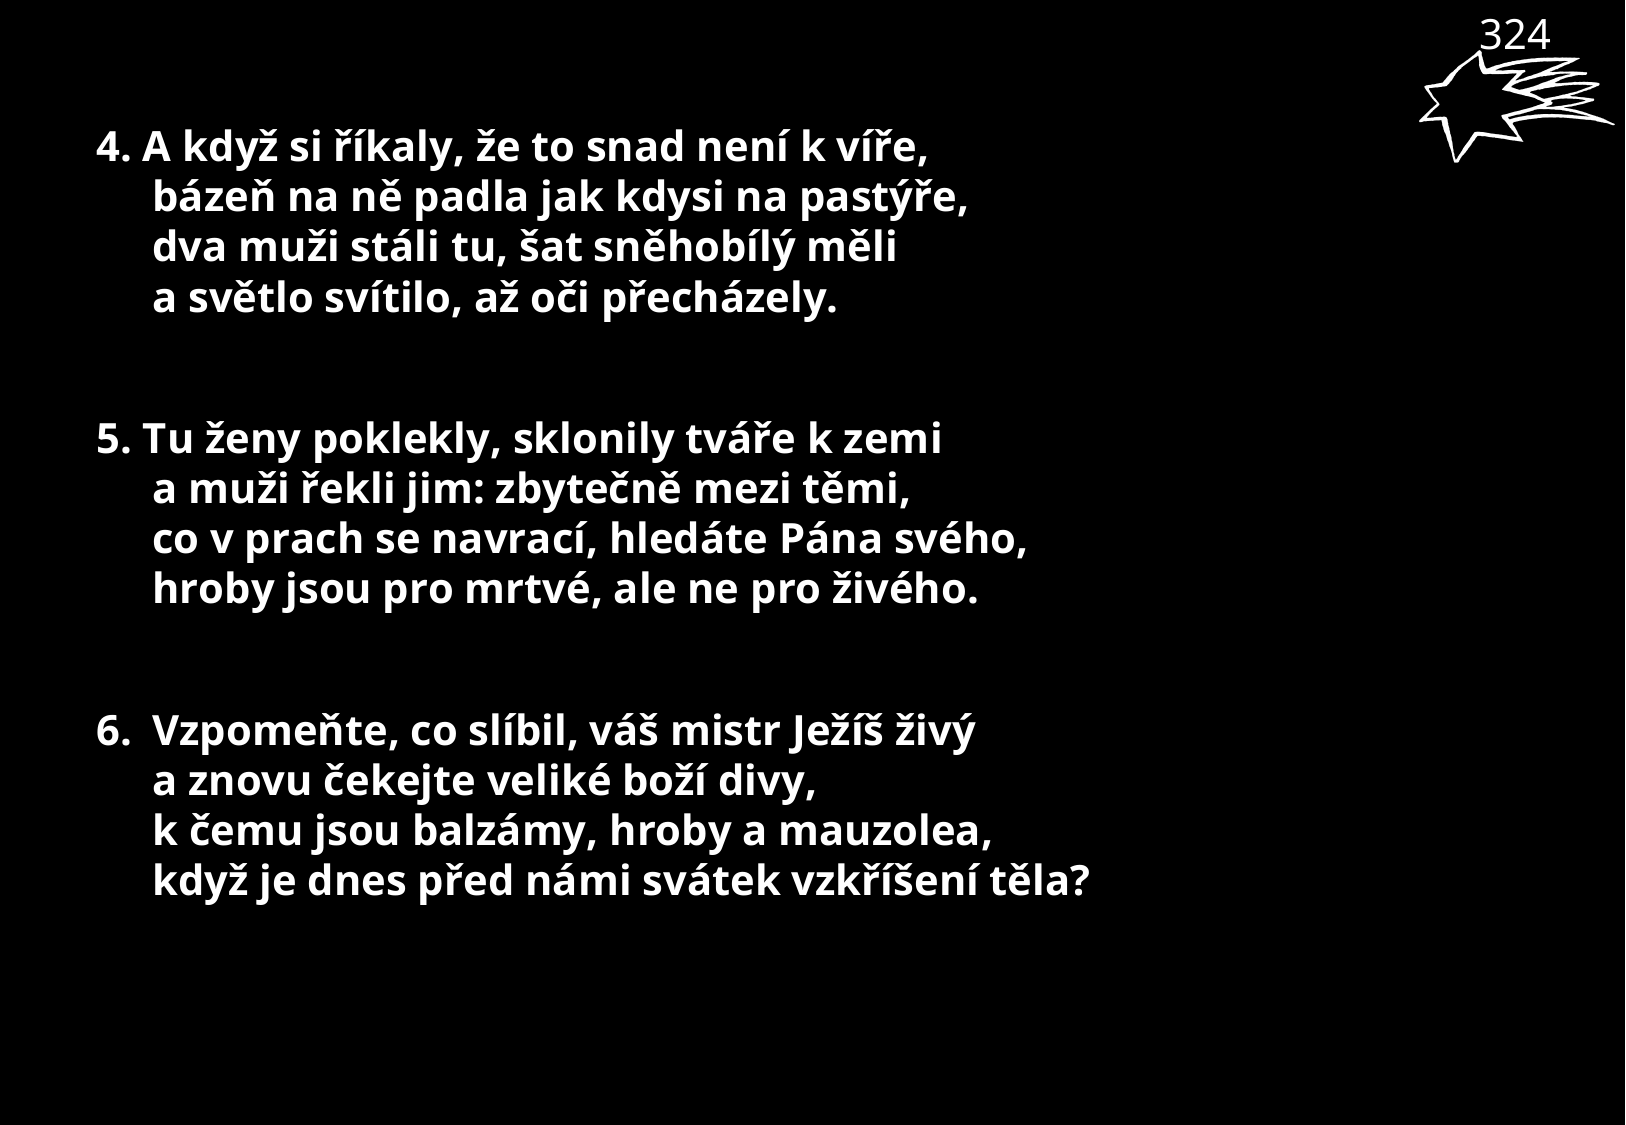

324
# 4. A když si říkaly, že to snad není k víře, bázeň na ně padla jak kdysi na pastýře, dva muži stáli tu, šat sněhobílý měli a světlo svítilo, až oči přecházely.
5. Tu ženy poklekly, sklonily tváře k zemi
a muži řekli jim: zbytečně mezi těmi,
co v prach se navrací, hledáte Pána svého,
hroby jsou pro mrtvé, ale ne pro živého.
6. 	Vzpomeňte, co slíbil, váš mistr Ježíš živý
a znovu čekejte veliké boží divy,
k čemu jsou balzámy, hroby a mauzolea,
když je dnes před námi svátek vzkříšení těla?